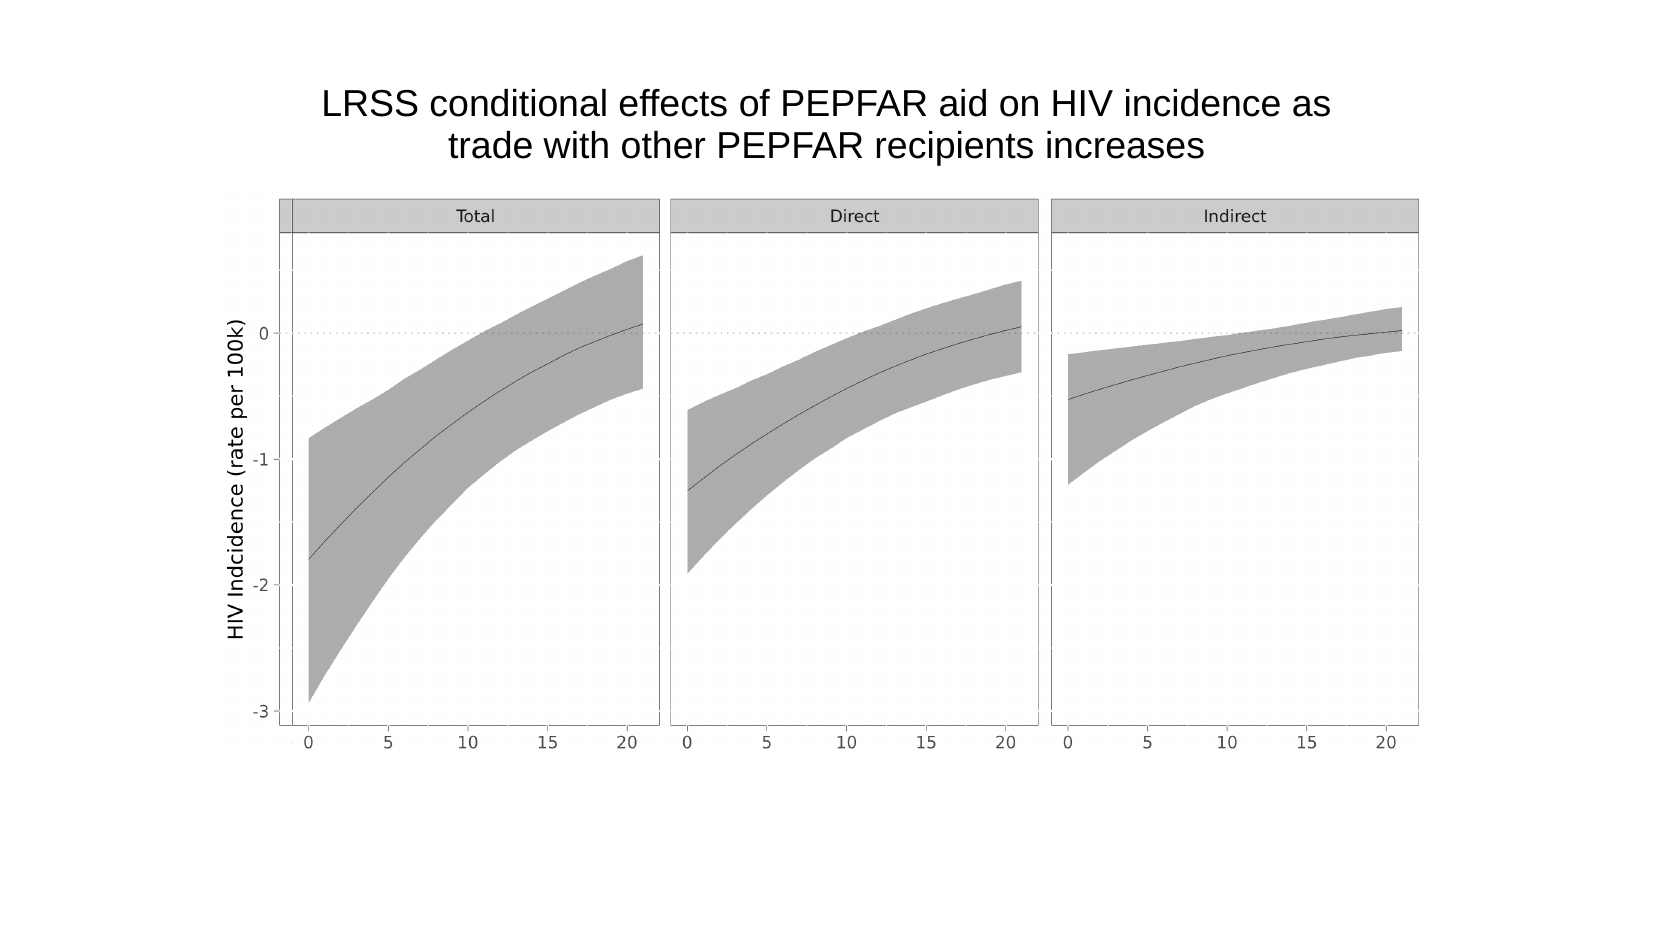

LRSS conditional effects of PEPFAR aid on HIV incidence as trade with other PEPFAR recipients increases